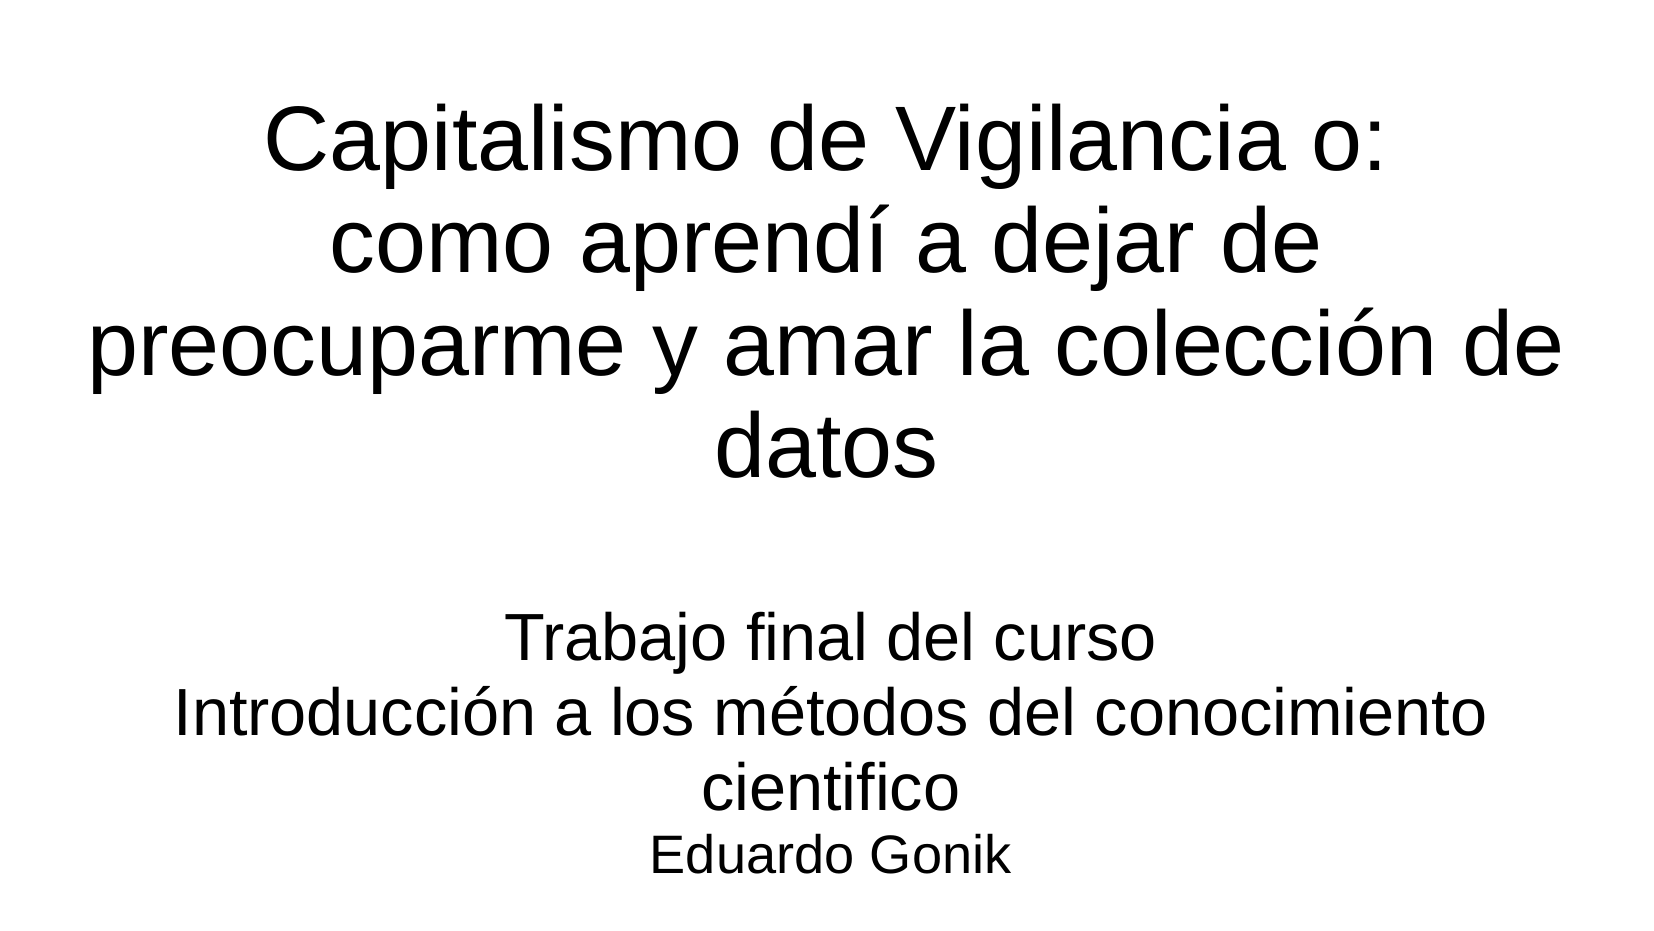

# Capitalismo de Vigilancia o: como aprendí a dejar de preocuparme y amar la colección de datos
Trabajo final del curso
Introducción a los métodos del conocimiento cientifico
Eduardo Gonik